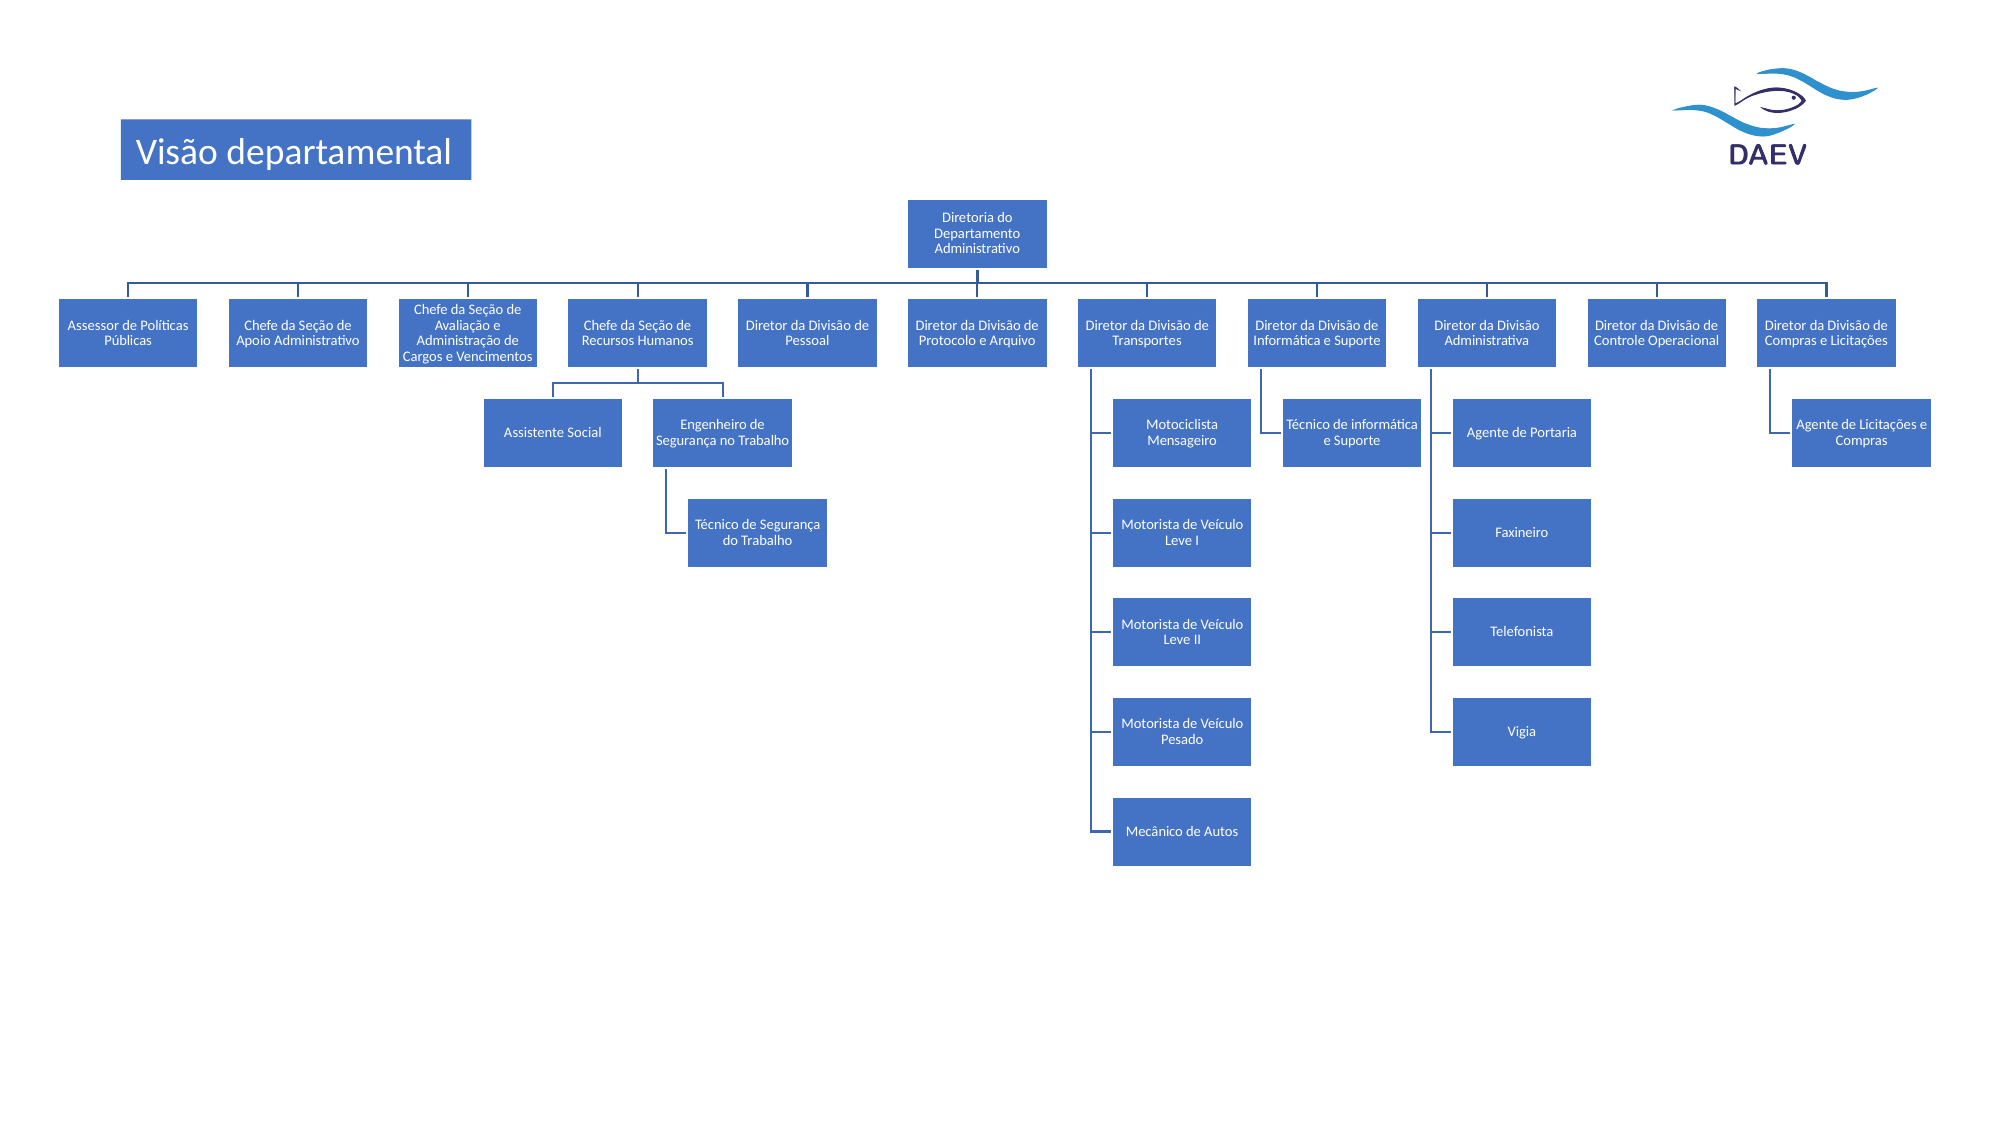

Visão departamental
Diretoria do Departamento Administrativo
Assessor de Políticas Públicas
Chefe da Seção de Apoio Administrativo
Chefe da Seção de Avaliação e Administração de Cargos e Vencimentos
Chefe da Seção de Recursos Humanos
Diretor da Divisão de Pessoal
Diretor da Divisão de Protocolo e Arquivo
Diretor da Divisão de Transportes
Diretor da Divisão de Informática e Suporte
Diretor da Divisão Administrativa
Diretor da Divisão de Controle Operacional
Diretor da Divisão de Compras e Licitações
Assistente Social
Engenheiro de Segurança no Trabalho
Motociclista Mensageiro
Técnico de informática e Suporte
Agente de Portaria
Agente de Licitações e Compras
Técnico de Segurança do Trabalho
Motorista de Veículo Leve I
Faxineiro
Motorista de Veículo Leve II
Telefonista
Motorista de Veículo Pesado
Vigia
Mecânico de Autos